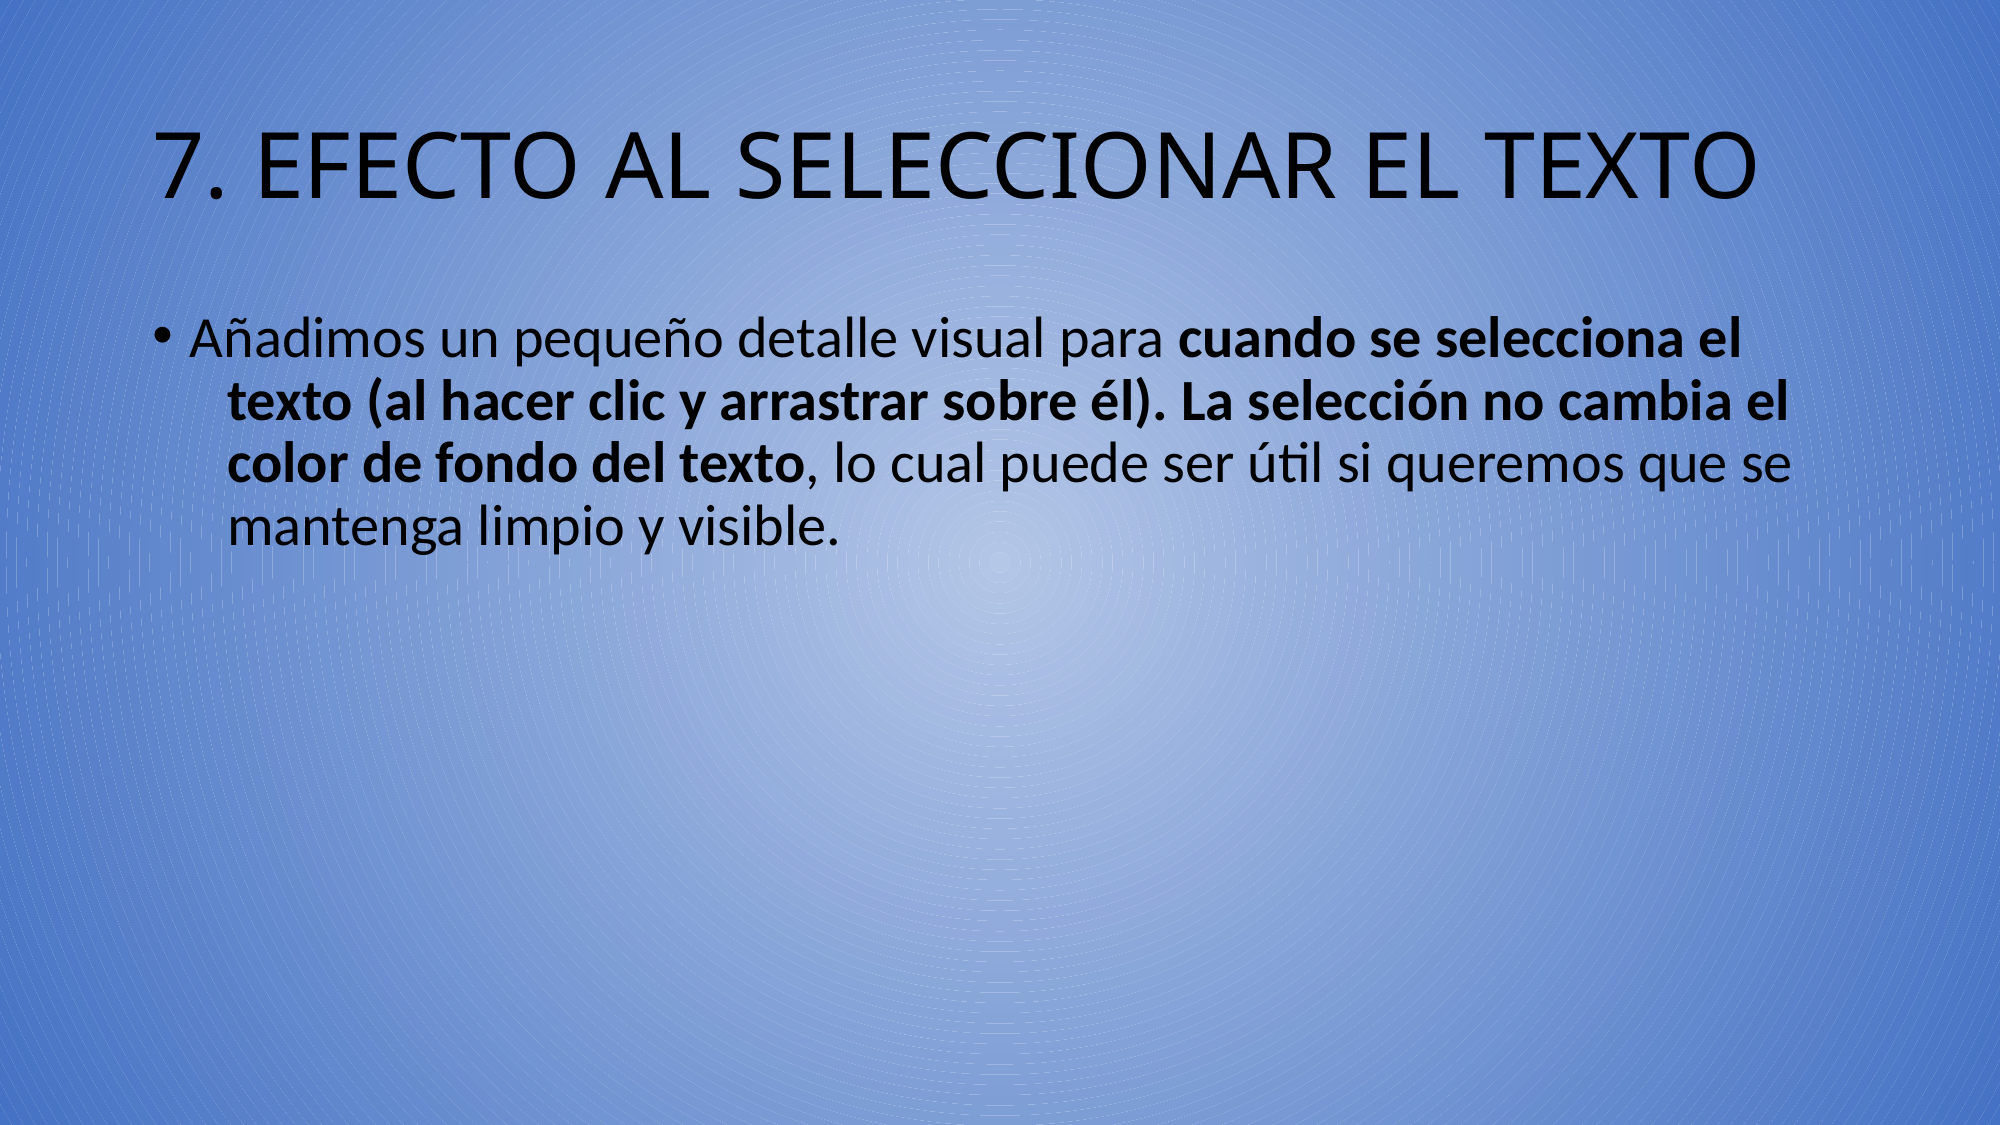

# 7. EFECTO AL SELECCIONAR EL TEXTO
Añadimos un pequeño detalle visual para cuando se selecciona el texto (al hacer clic y arrastrar sobre él). La selección no cambia el color de fondo del texto, lo cual puede ser útil si queremos que se mantenga limpio y visible.